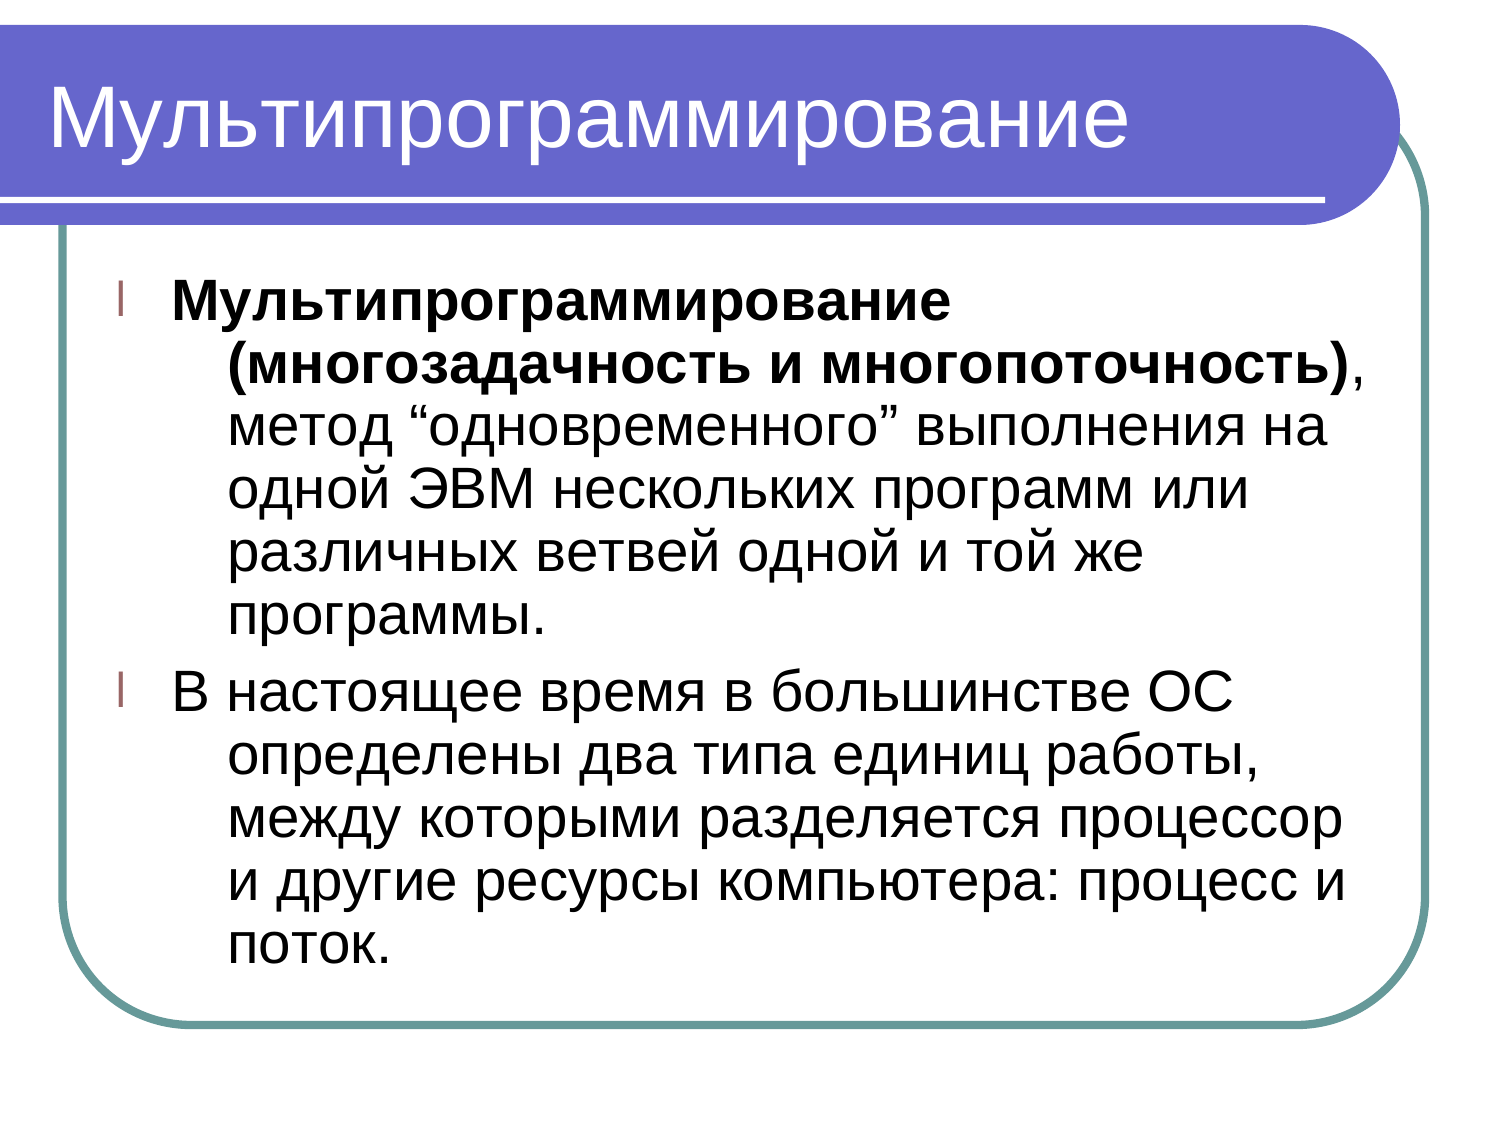

# Мультипрограммирование
Мультипрограммирование (многозадачность и многопоточность), метод “одновременного” выполнения на одной ЭВМ нескольких программ или различных ветвей одной и той же программы.
В настоящее время в большинстве ОС определены два типа единиц работы, между которыми разделяется процессор и другие ресурсы компьютера: процесс и поток.